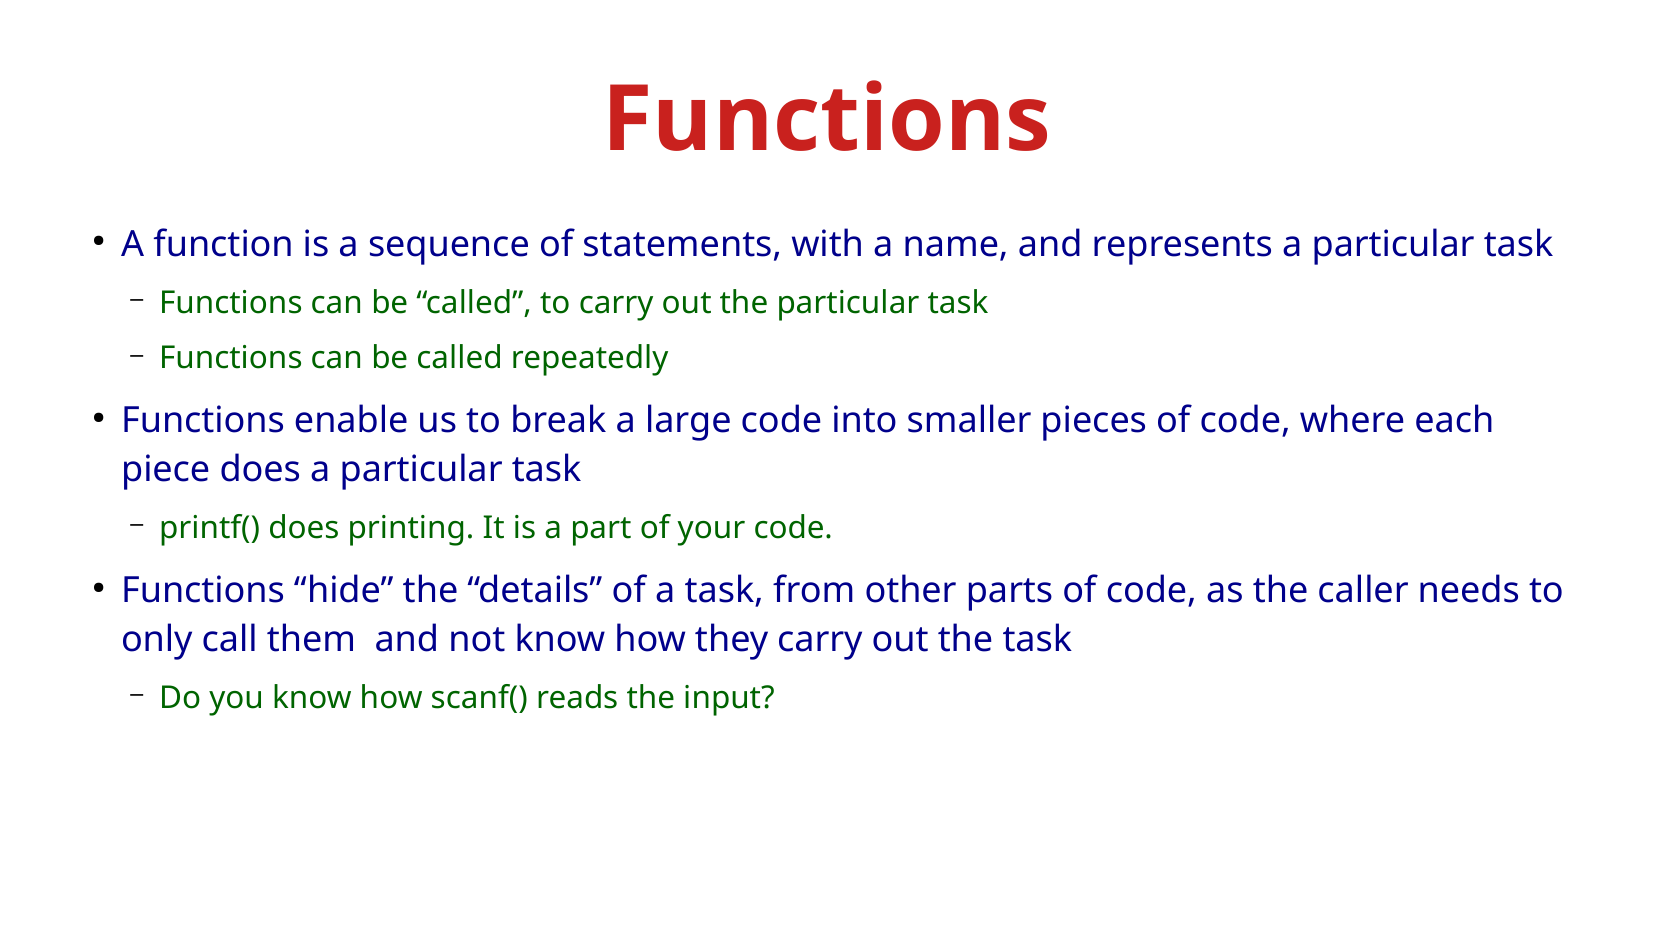

# Functions
A function is a sequence of statements, with a name, and represents a particular task
Functions can be “called”, to carry out the particular task
Functions can be called repeatedly
Functions enable us to break a large code into smaller pieces of code, where each piece does a particular task
printf() does printing. It is a part of your code.
Functions “hide” the “details” of a task, from other parts of code, as the caller needs to only call them and not know how they carry out the task
Do you know how scanf() reads the input?